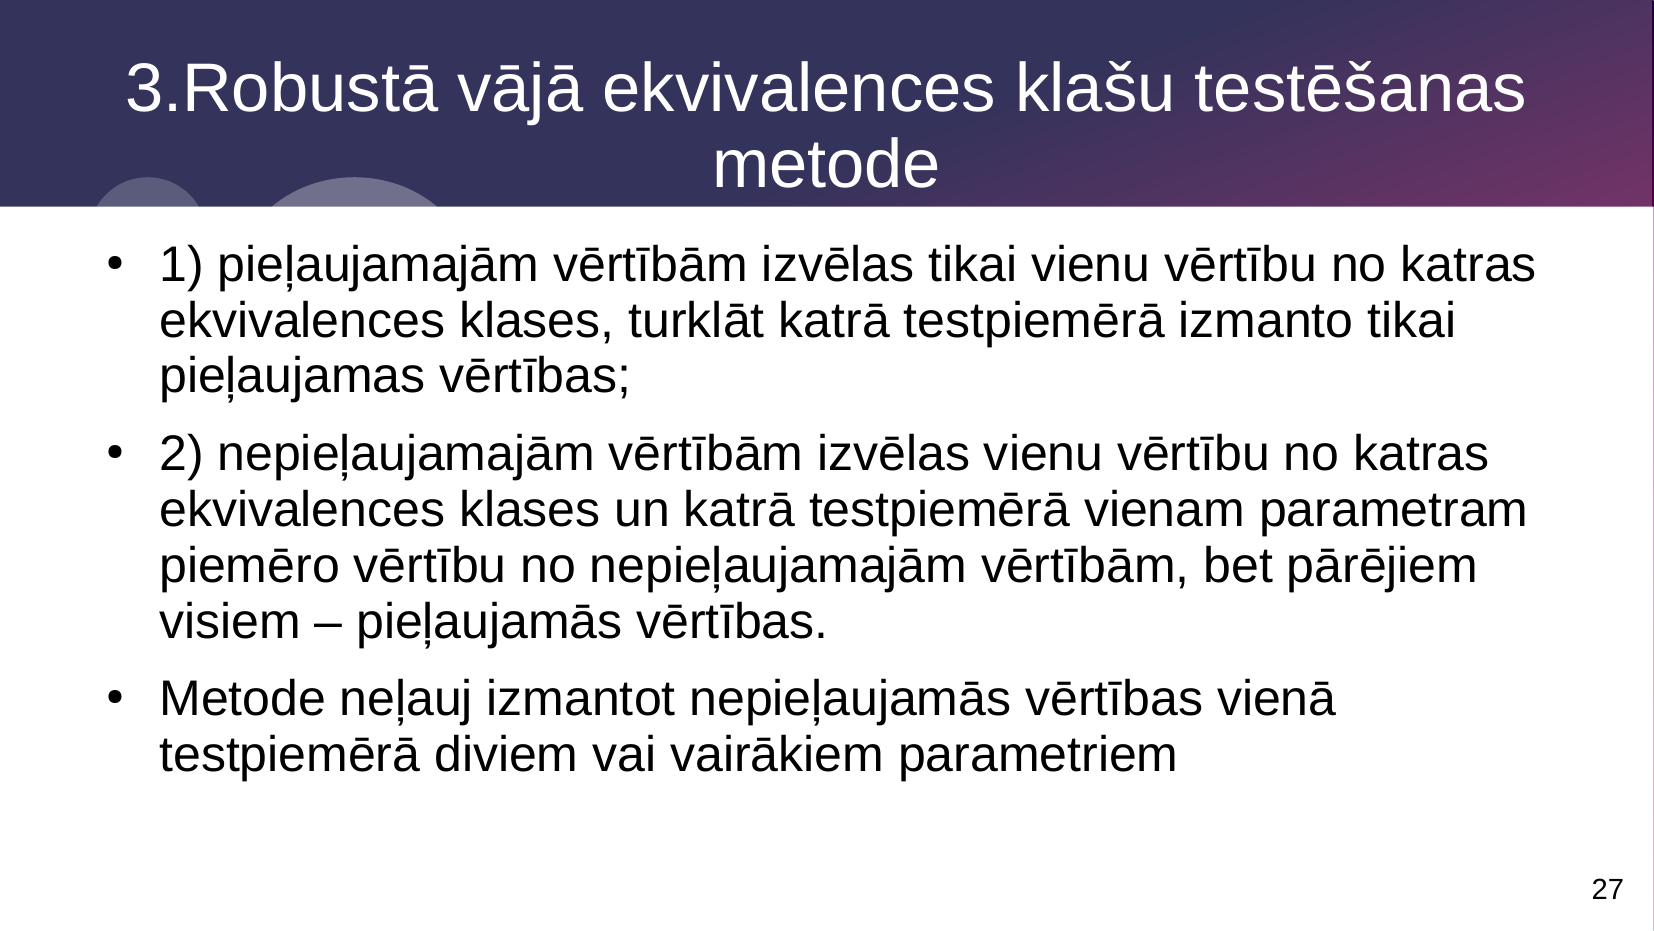

# 3.Robustā vājā ekvivalences klašu testēšanas metode
1) pieļaujamajām vērtībām izvēlas tikai vienu vērtību no katras ekvivalences klases, turklāt katrā testpiemērā izmanto tikai pieļaujamas vērtības;
2) nepieļaujamajām vērtībām izvēlas vienu vērtību no katras ekvivalences klases un katrā testpiemērā vienam parametram piemēro vērtību no nepieļaujamajām vērtībām, bet pārējiem visiem – pieļaujamās vērtības.
Metode neļauj izmantot nepieļaujamās vērtības vienā testpiemērā diviem vai vairākiem parametriem